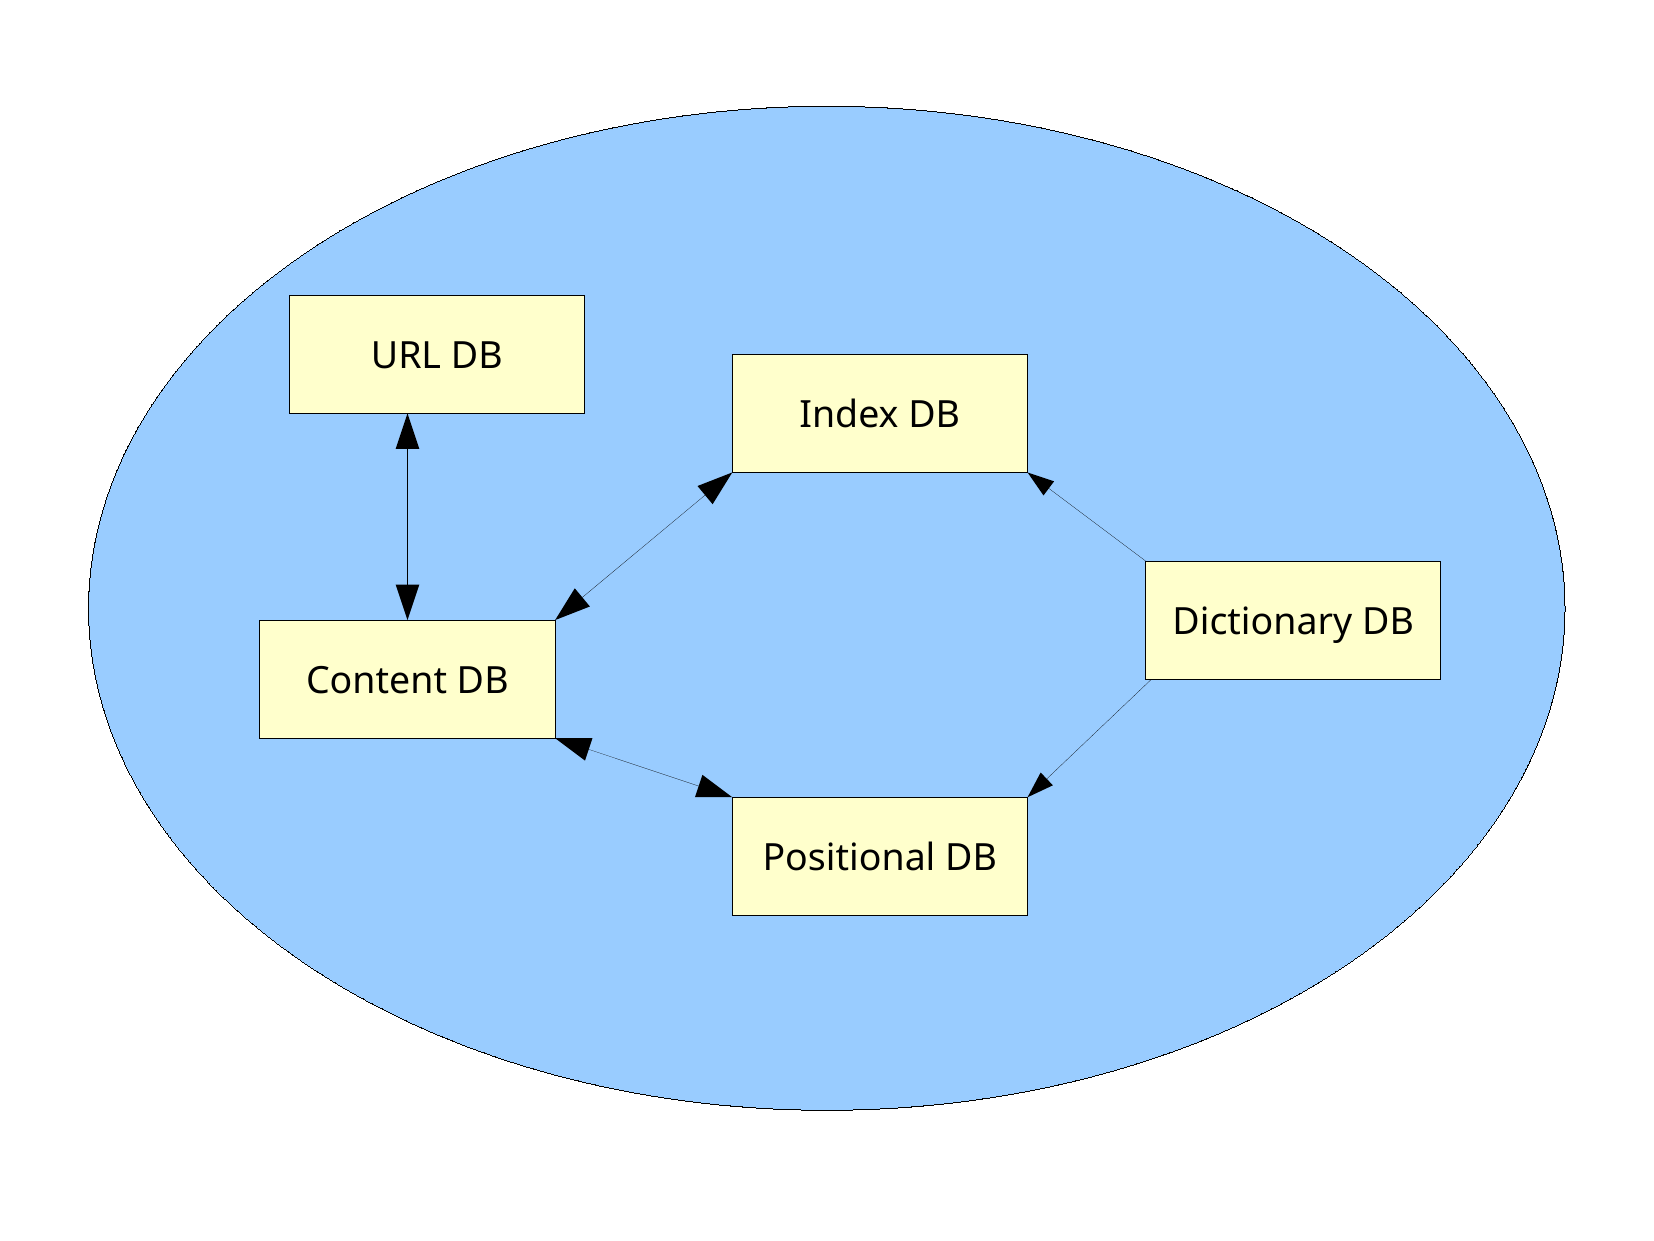

URL DB
Index DB
Dictionary DB
Content DB
Positional DB